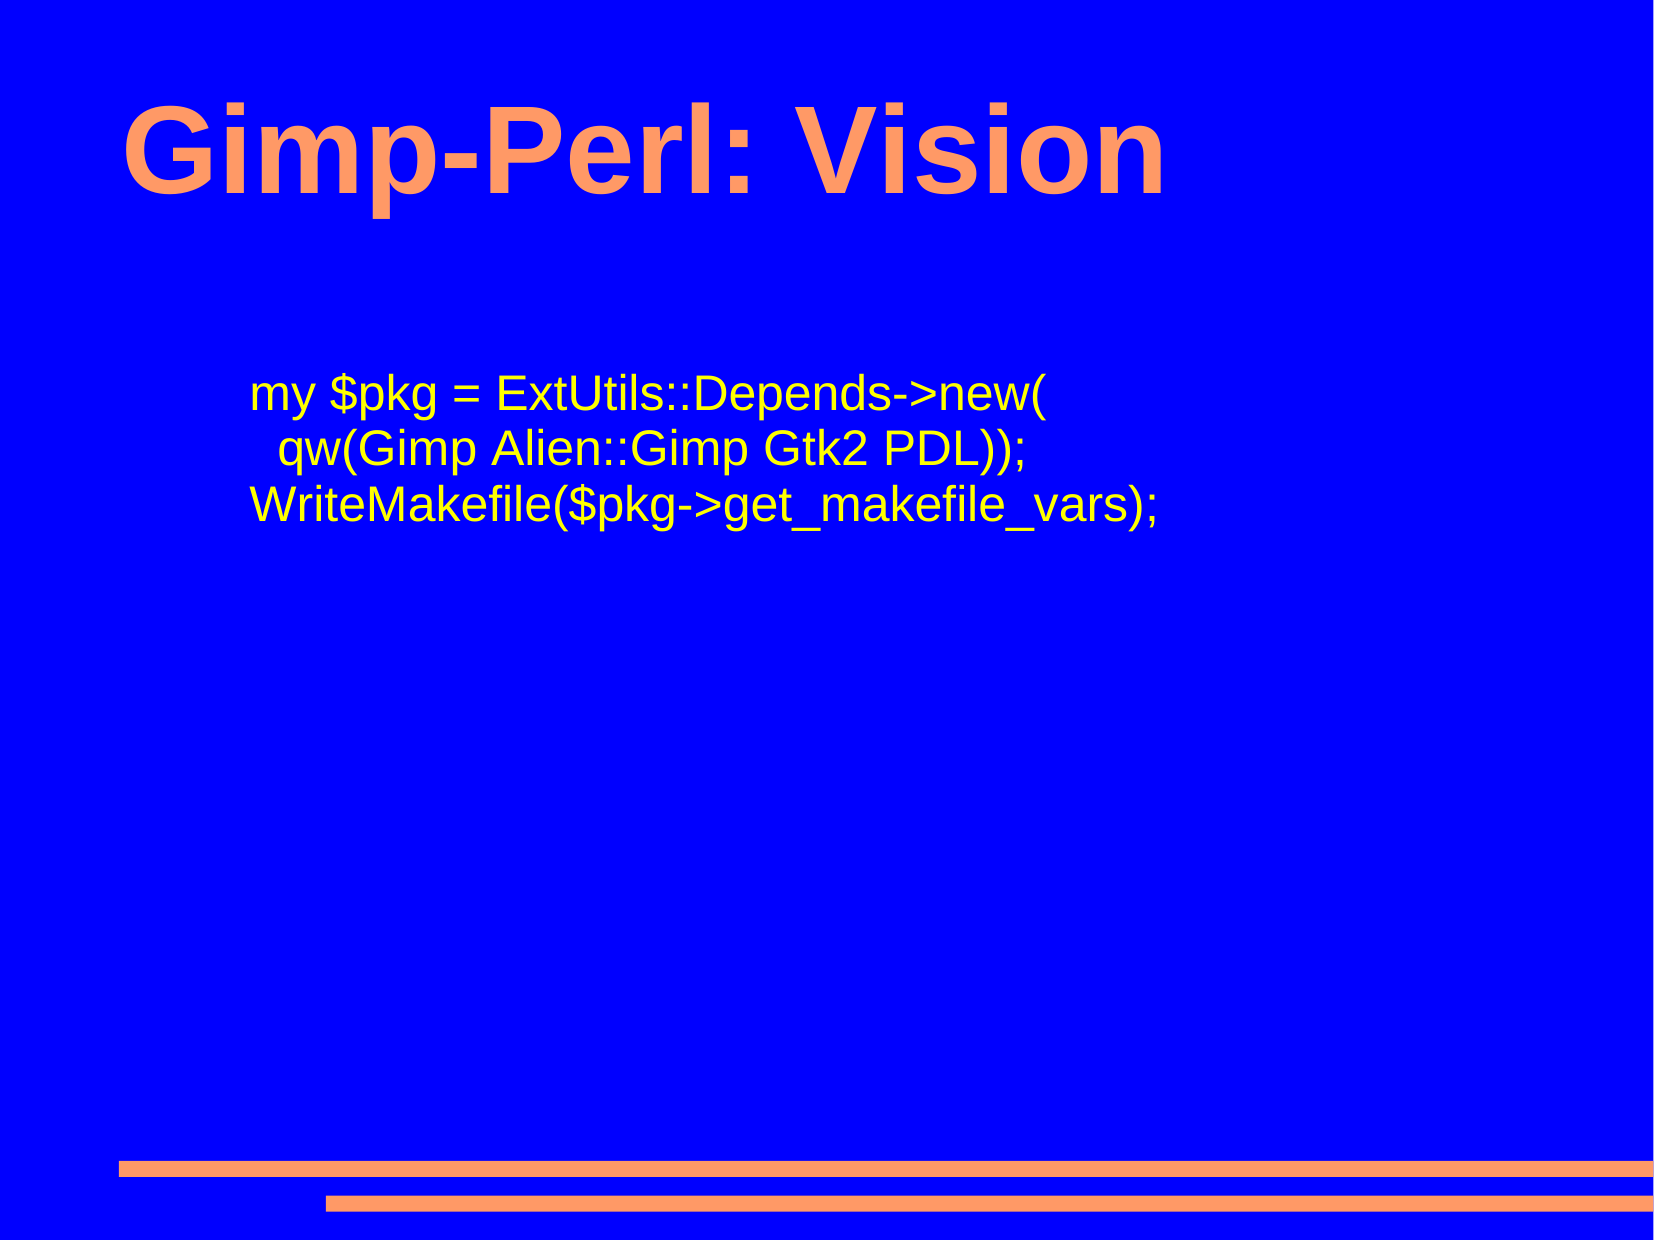

# Gimp-Perl: Vision
my $pkg = ExtUtils::Depends->new(
 qw(Gimp Alien::Gimp Gtk2 PDL));
WriteMakefile($pkg->get_makefile_vars);